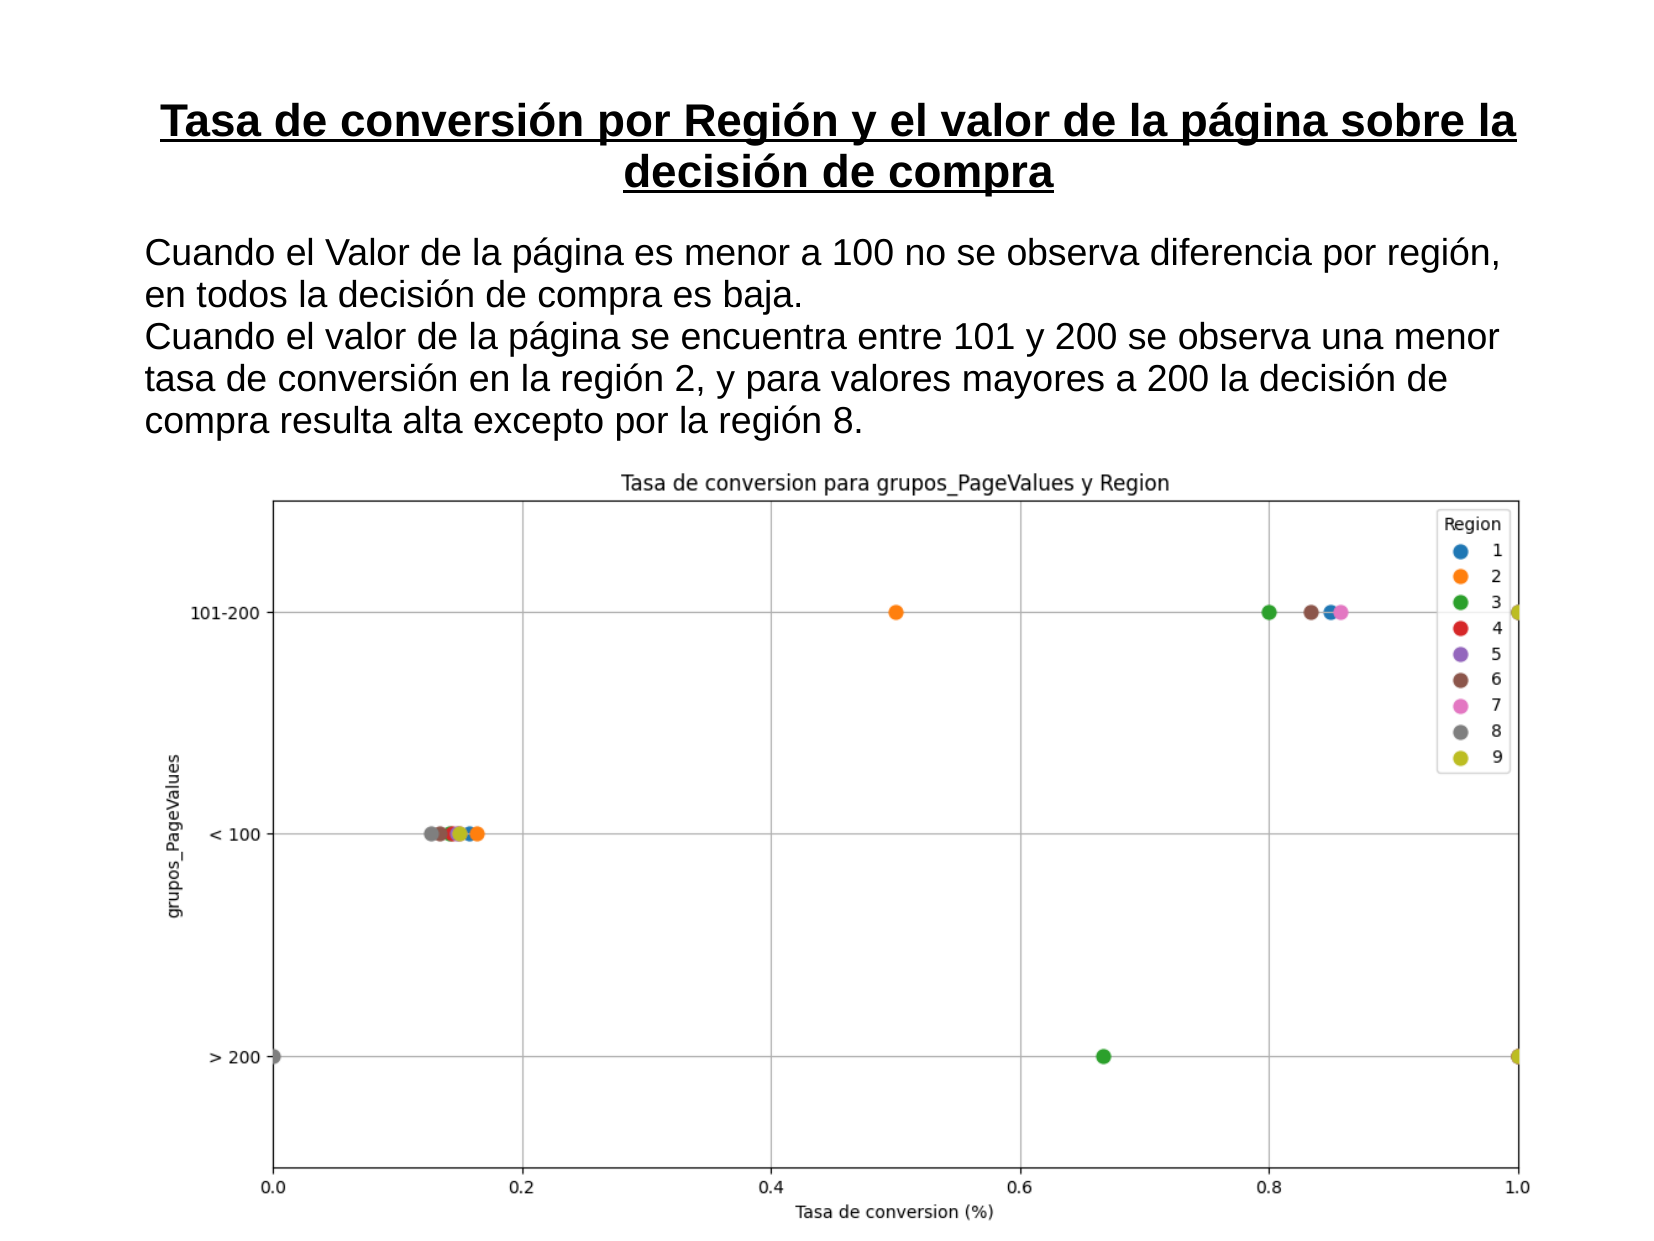

Tasa de conversión por Región y el valor de la página sobre la decisión de compra
Cuando el Valor de la página es menor a 100 no se observa diferencia por región, en todos la decisión de compra es baja.
Cuando el valor de la página se encuentra entre 101 y 200 se observa una menor tasa de conversión en la región 2, y para valores mayores a 200 la decisión de compra resulta alta excepto por la región 8.